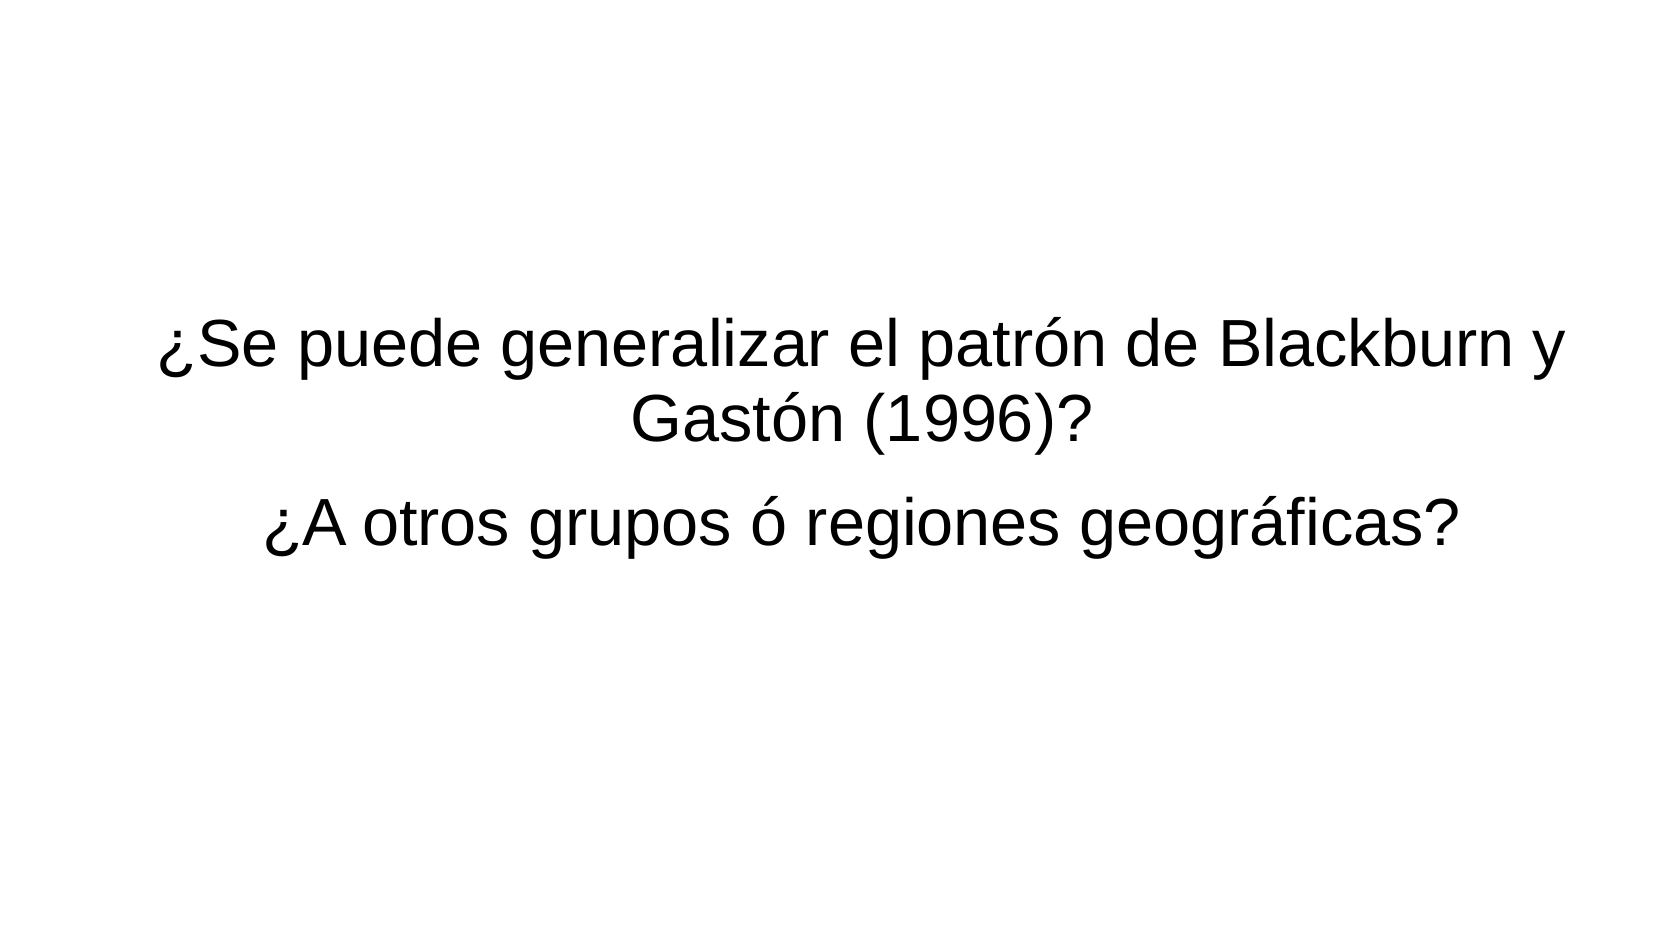

# ¿Se puede generalizar el patrón de Blackburn y Gastón (1996)?
¿A otros grupos ó regiones geográficas?